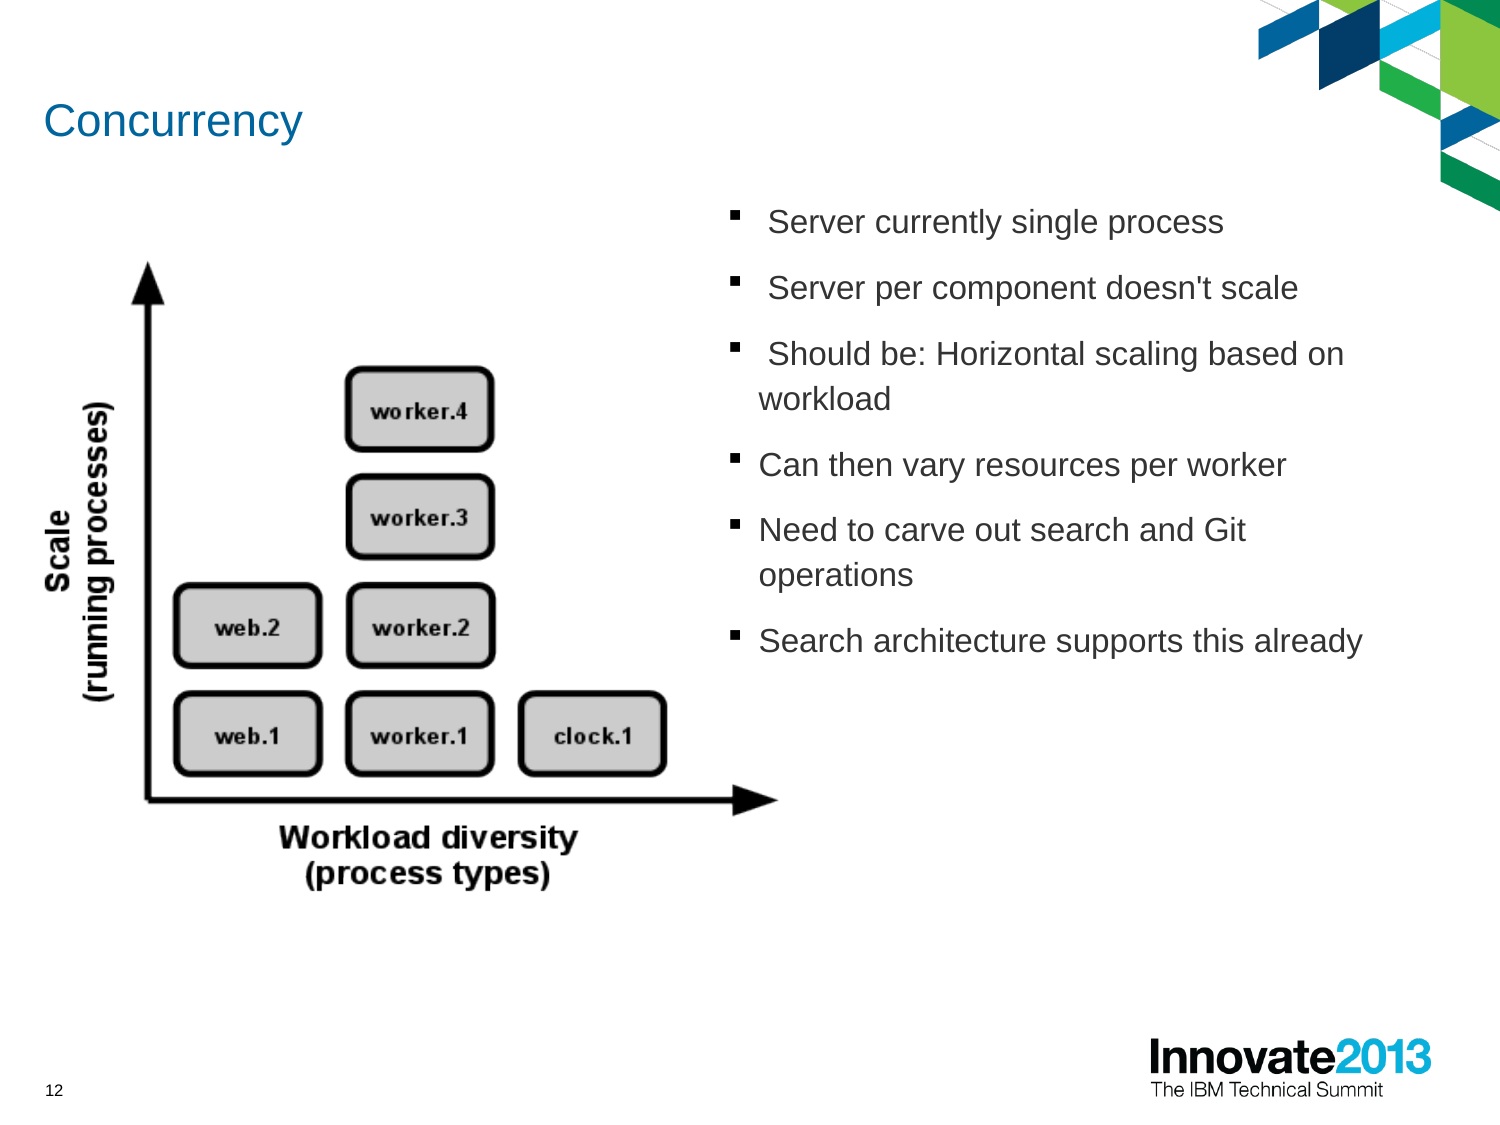

# Concurrency
 Server currently single process
 Server per component doesn't scale
 Should be: Horizontal scaling based on workload
Can then vary resources per worker
Need to carve out search and Git operations
Search architecture supports this already